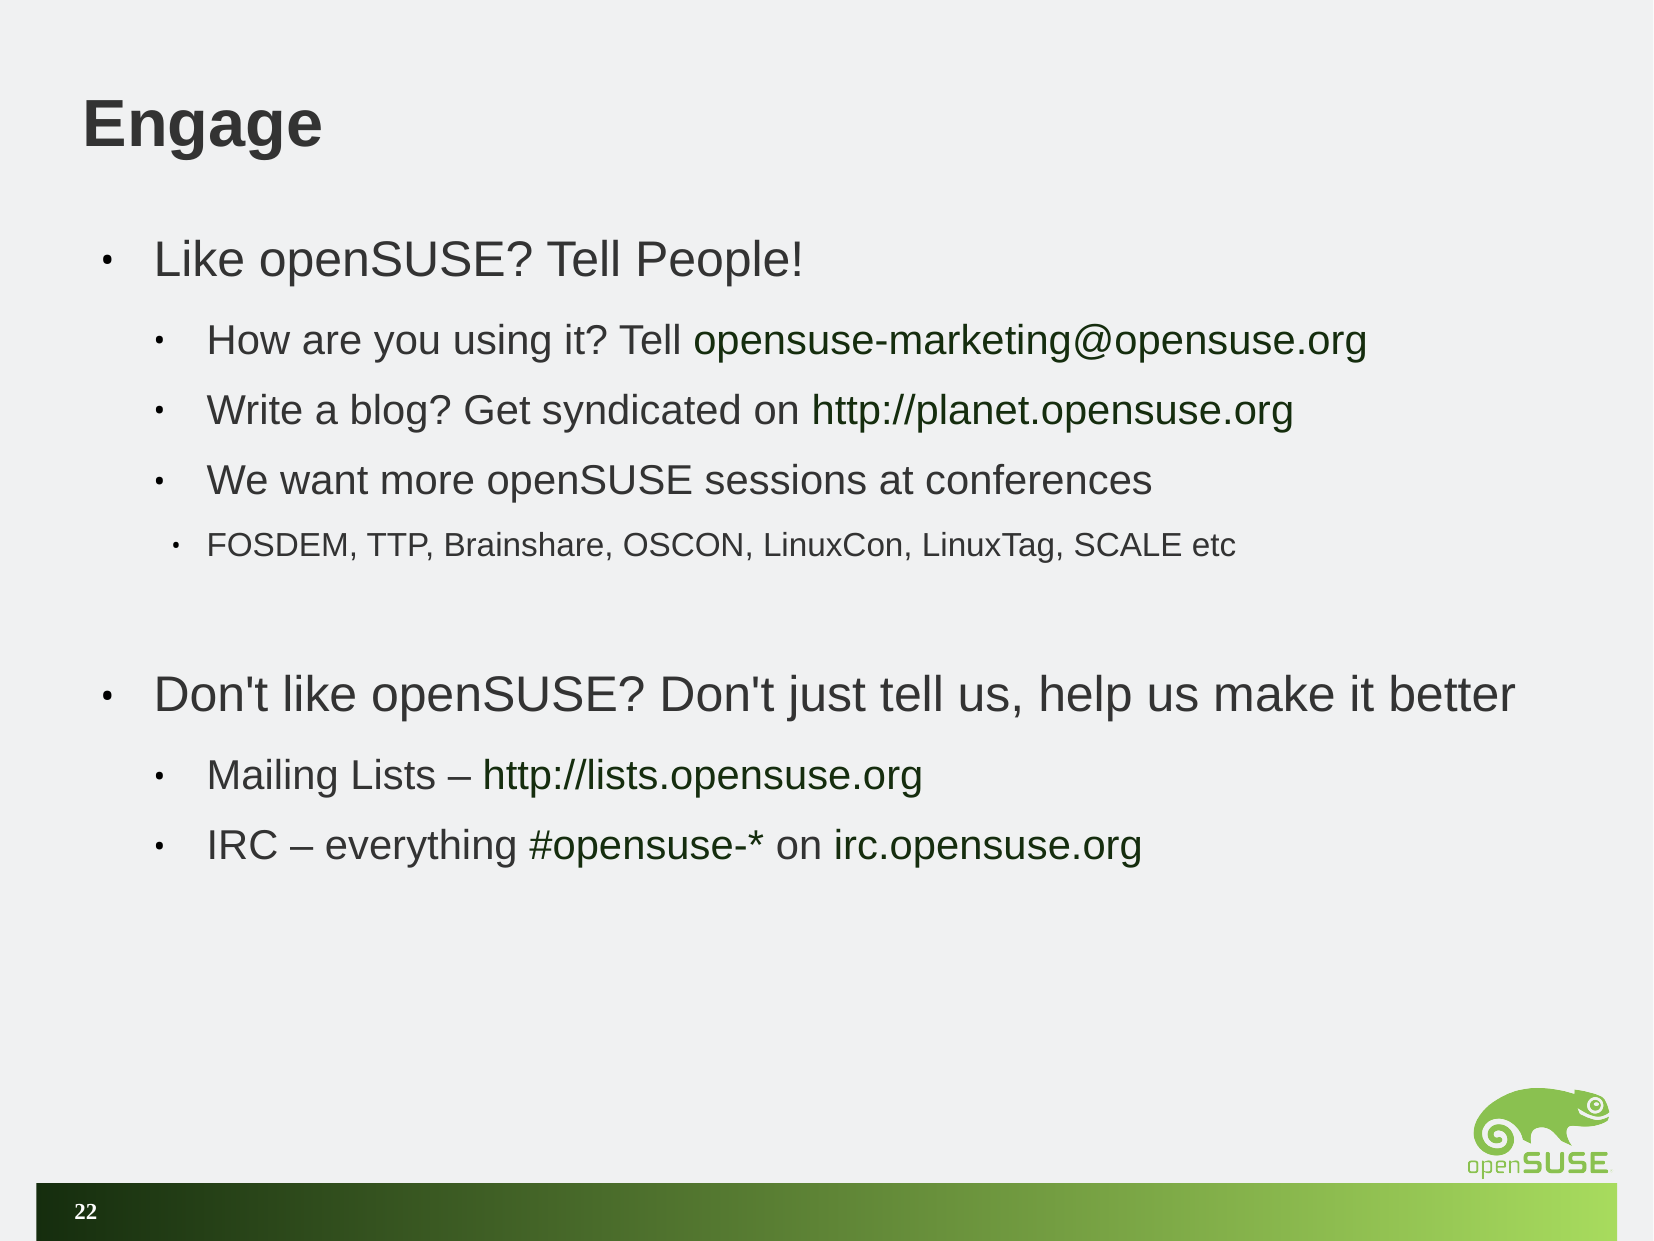

# Engage
Like openSUSE? Tell People!
How are you using it? Tell opensuse-marketing@opensuse.org
Write a blog? Get syndicated on http://planet.opensuse.org
We want more openSUSE sessions at conferences
FOSDEM, TTP, Brainshare, OSCON, LinuxCon, LinuxTag, SCALE etc
Don't like openSUSE? Don't just tell us, help us make it better
Mailing Lists – http://lists.opensuse.org
IRC – everything #opensuse-* on irc.opensuse.org
22